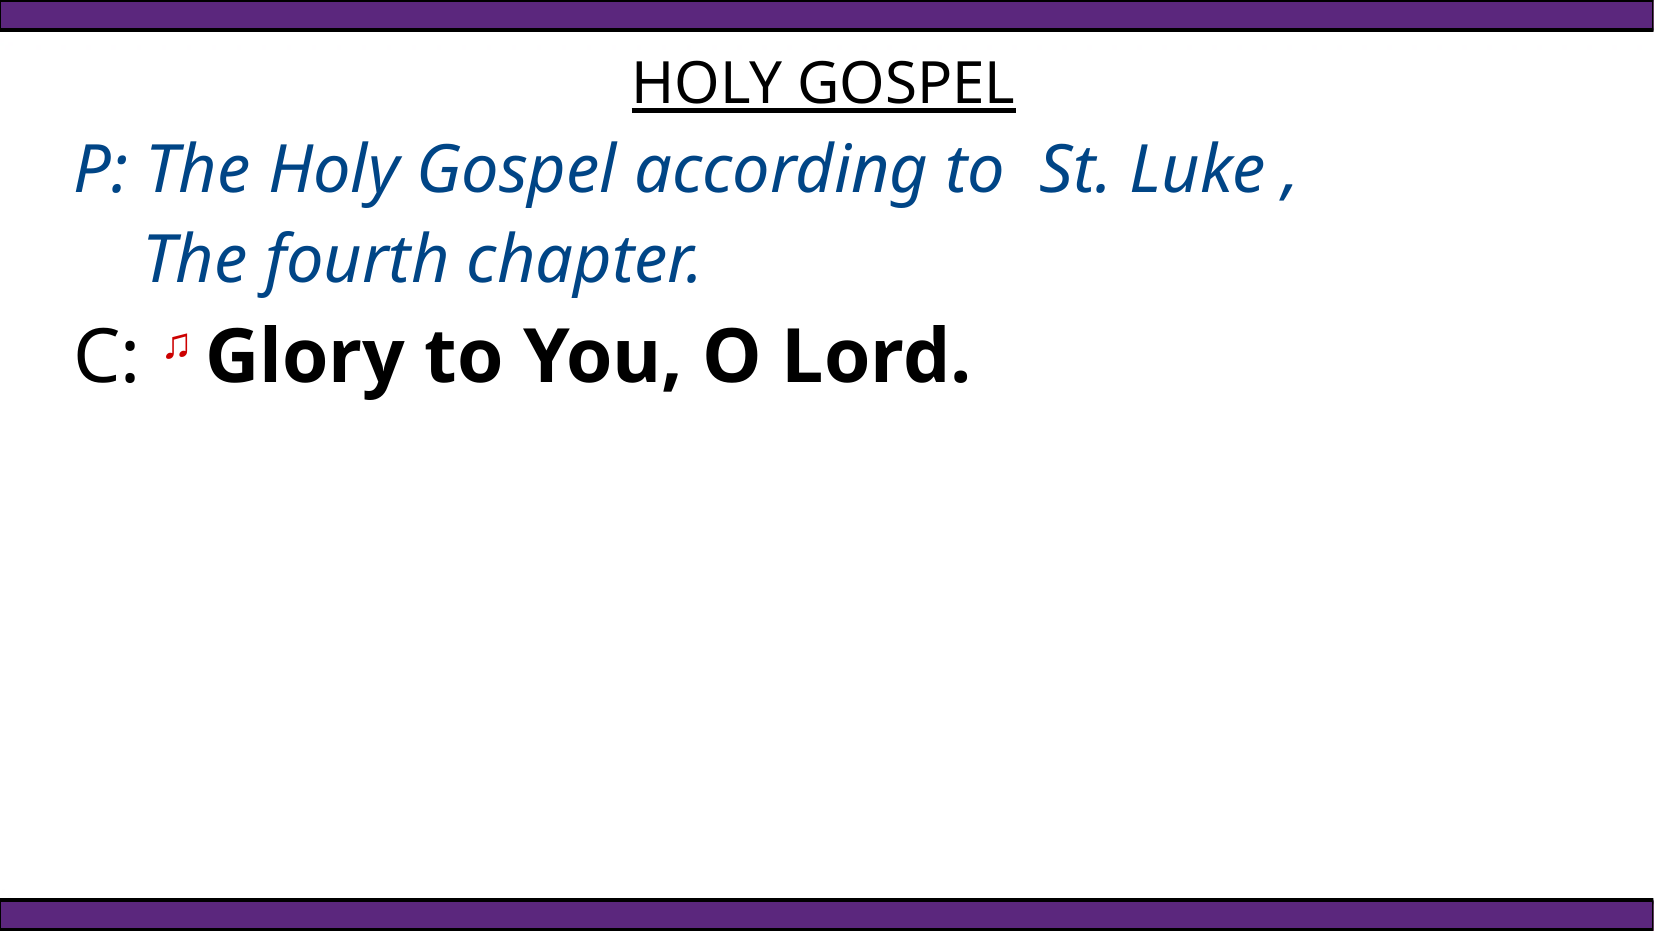

HOLY GOSPEL
P: The Holy Gospel according to St. Luke ,
 The fourth chapter.
C: ♫ Glory to You, O Lord.